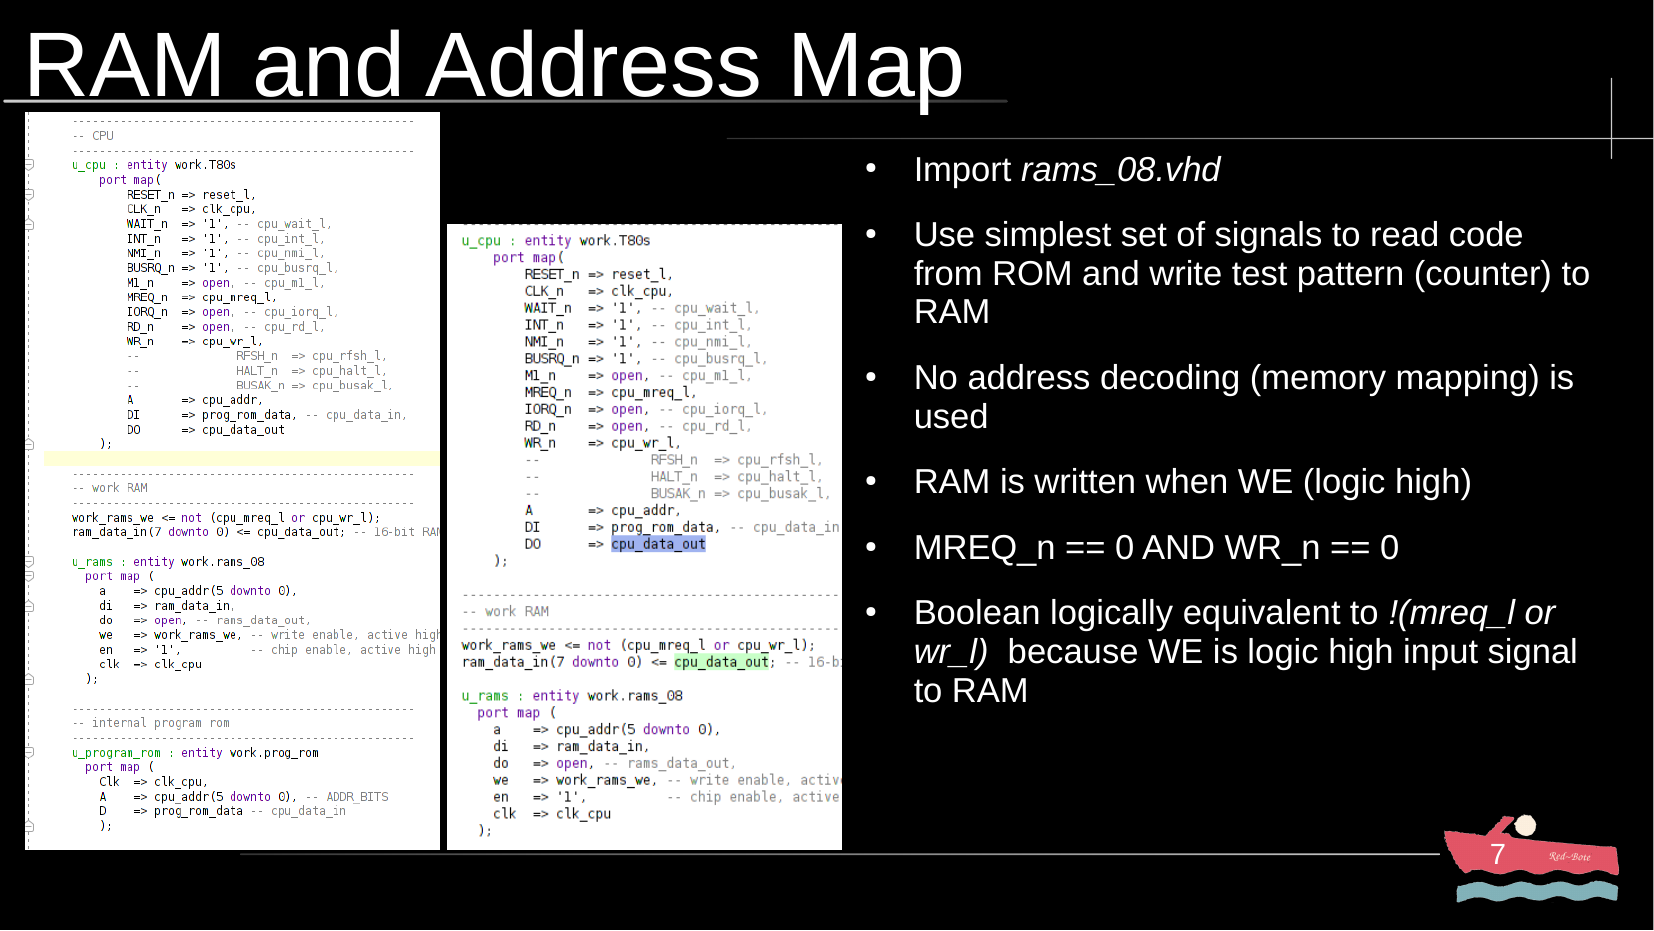

# RAM and Address Map
Import rams_08.vhd
Use simplest set of signals to read code from ROM and write test pattern (counter) to RAM
No address decoding (memory mapping) is used
RAM is written when WE (logic high)
MREQ_n == 0 AND WR_n == 0
Boolean logically equivalent to !(mreq_l or wr_l) because WE is logic high input signal to RAM
7